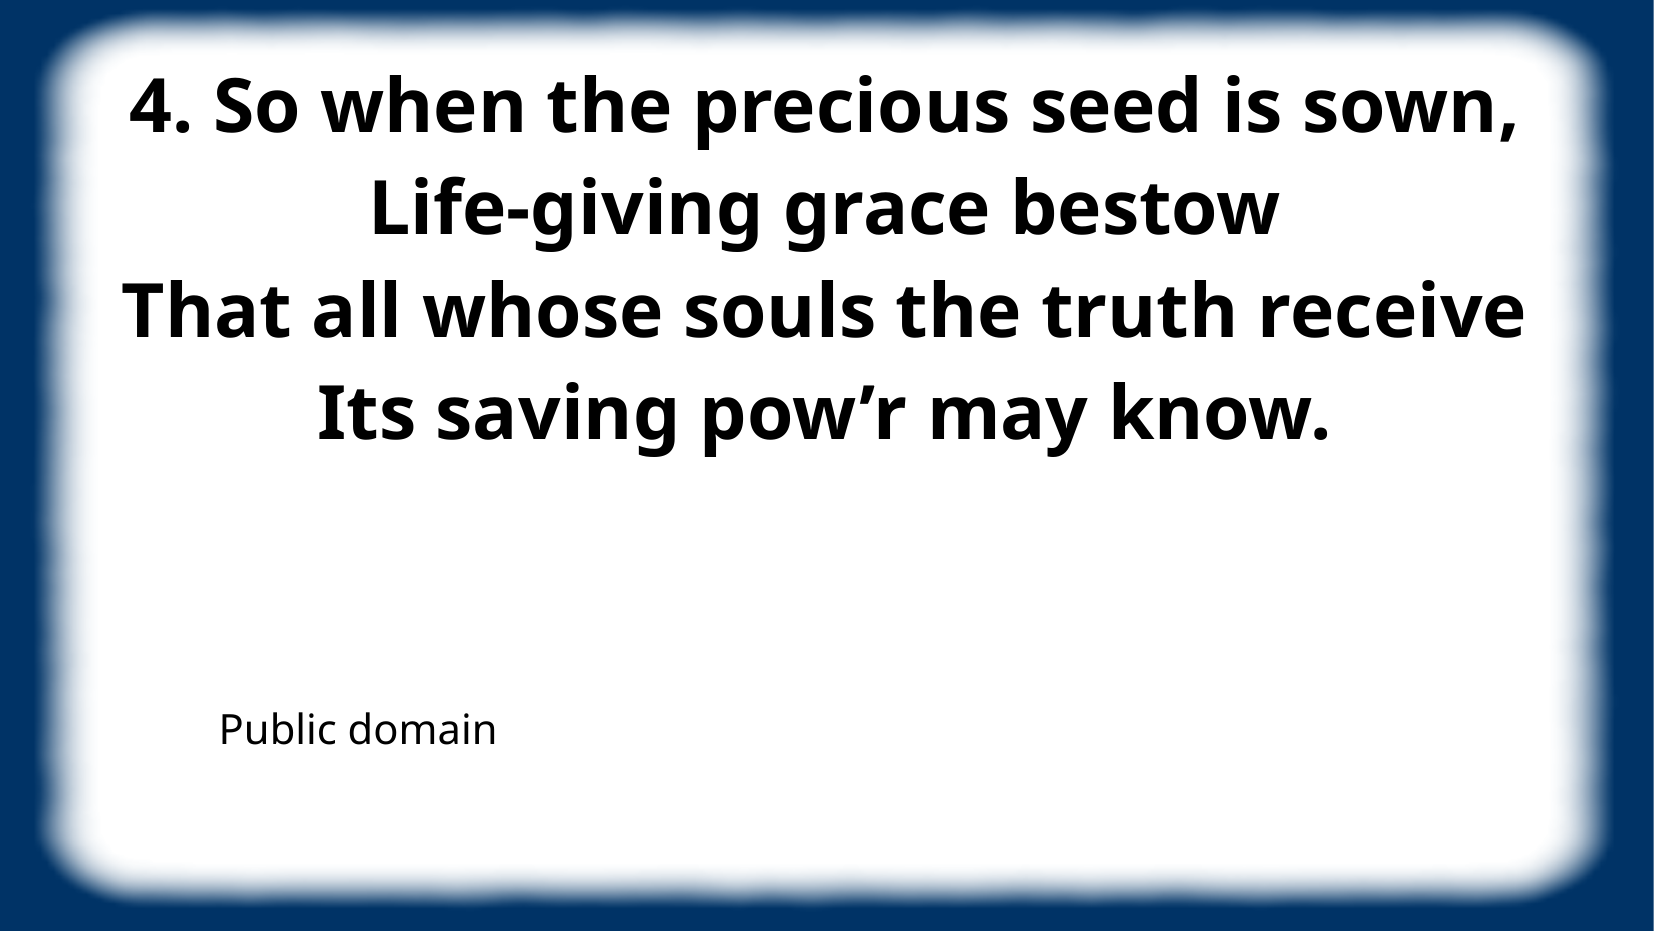

4. So when the precious seed is sown,
Life-giving grace bestow
That all whose souls the truth receive
Its saving pow’r may know.
 Public domain